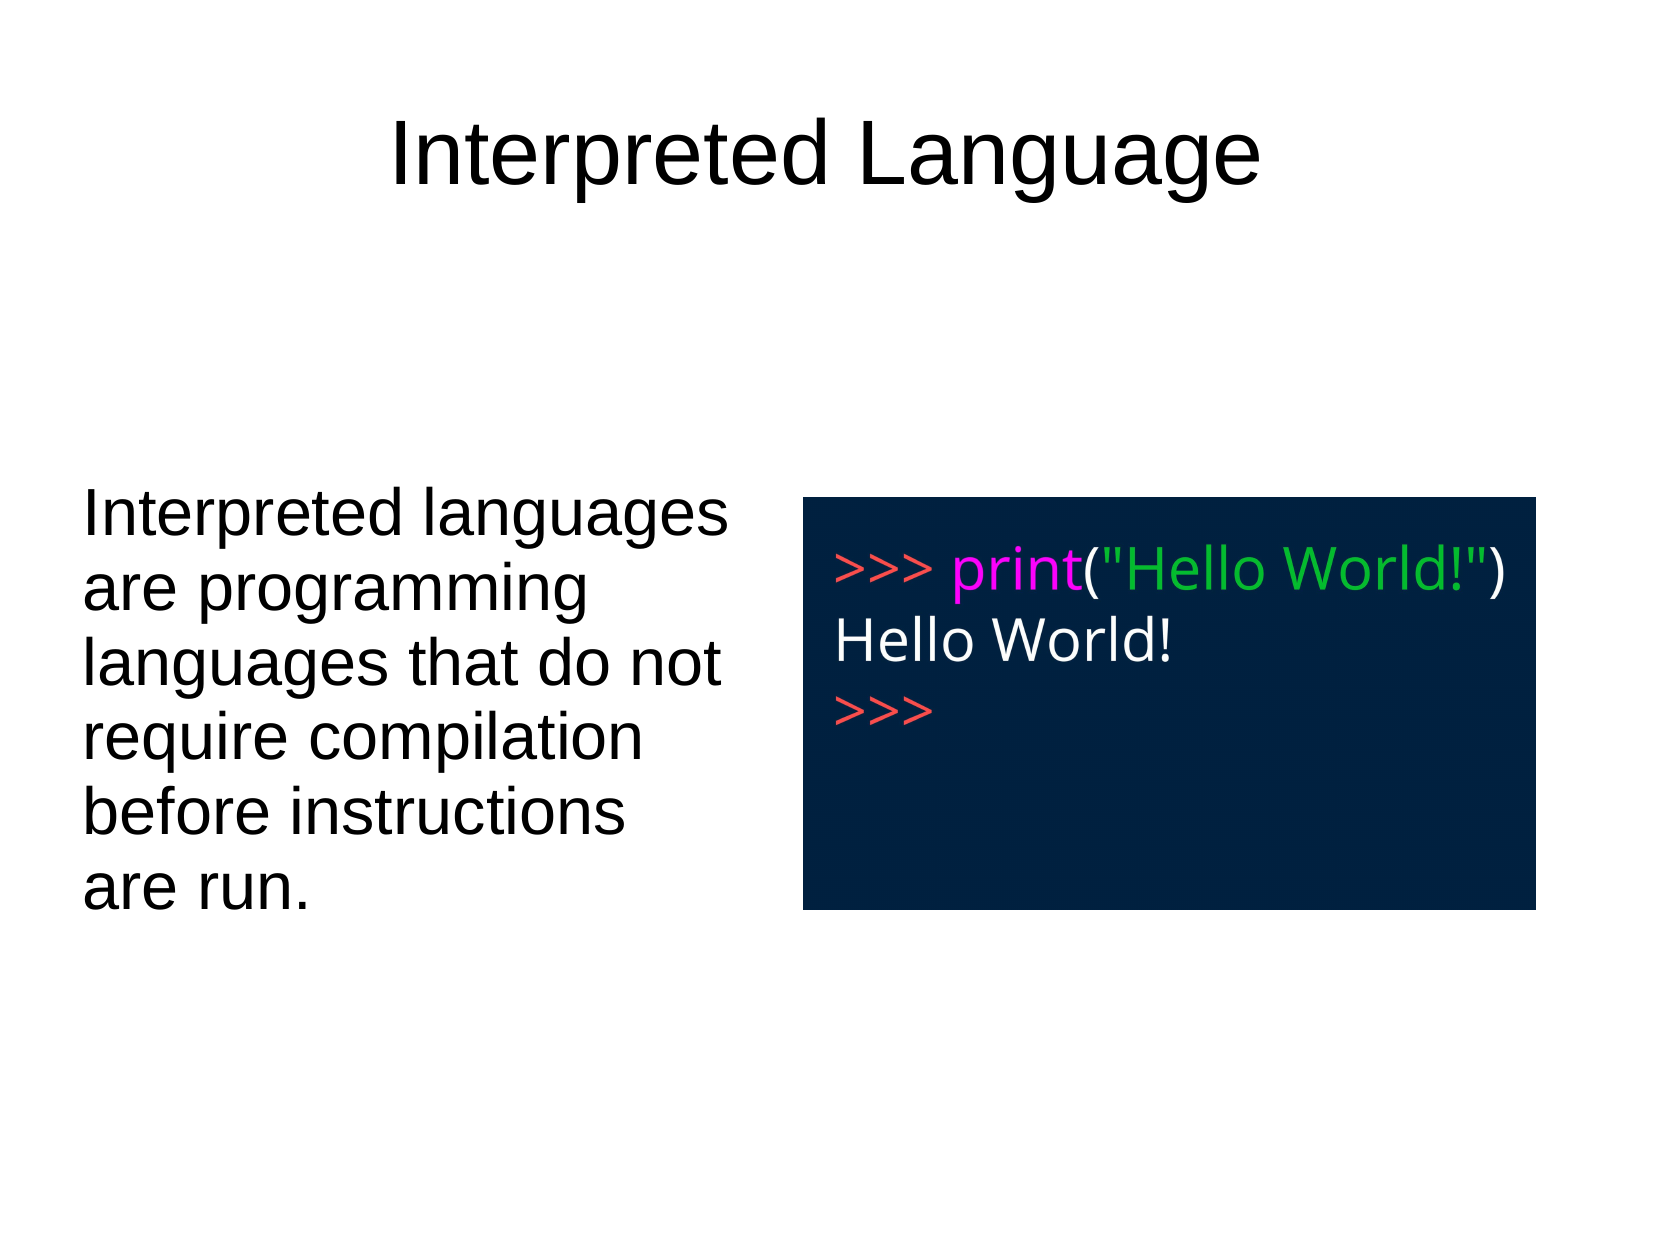

# Interpreted Language
Interpreted languages
are programming
languages that do not
require compilation
before instructions
are run.